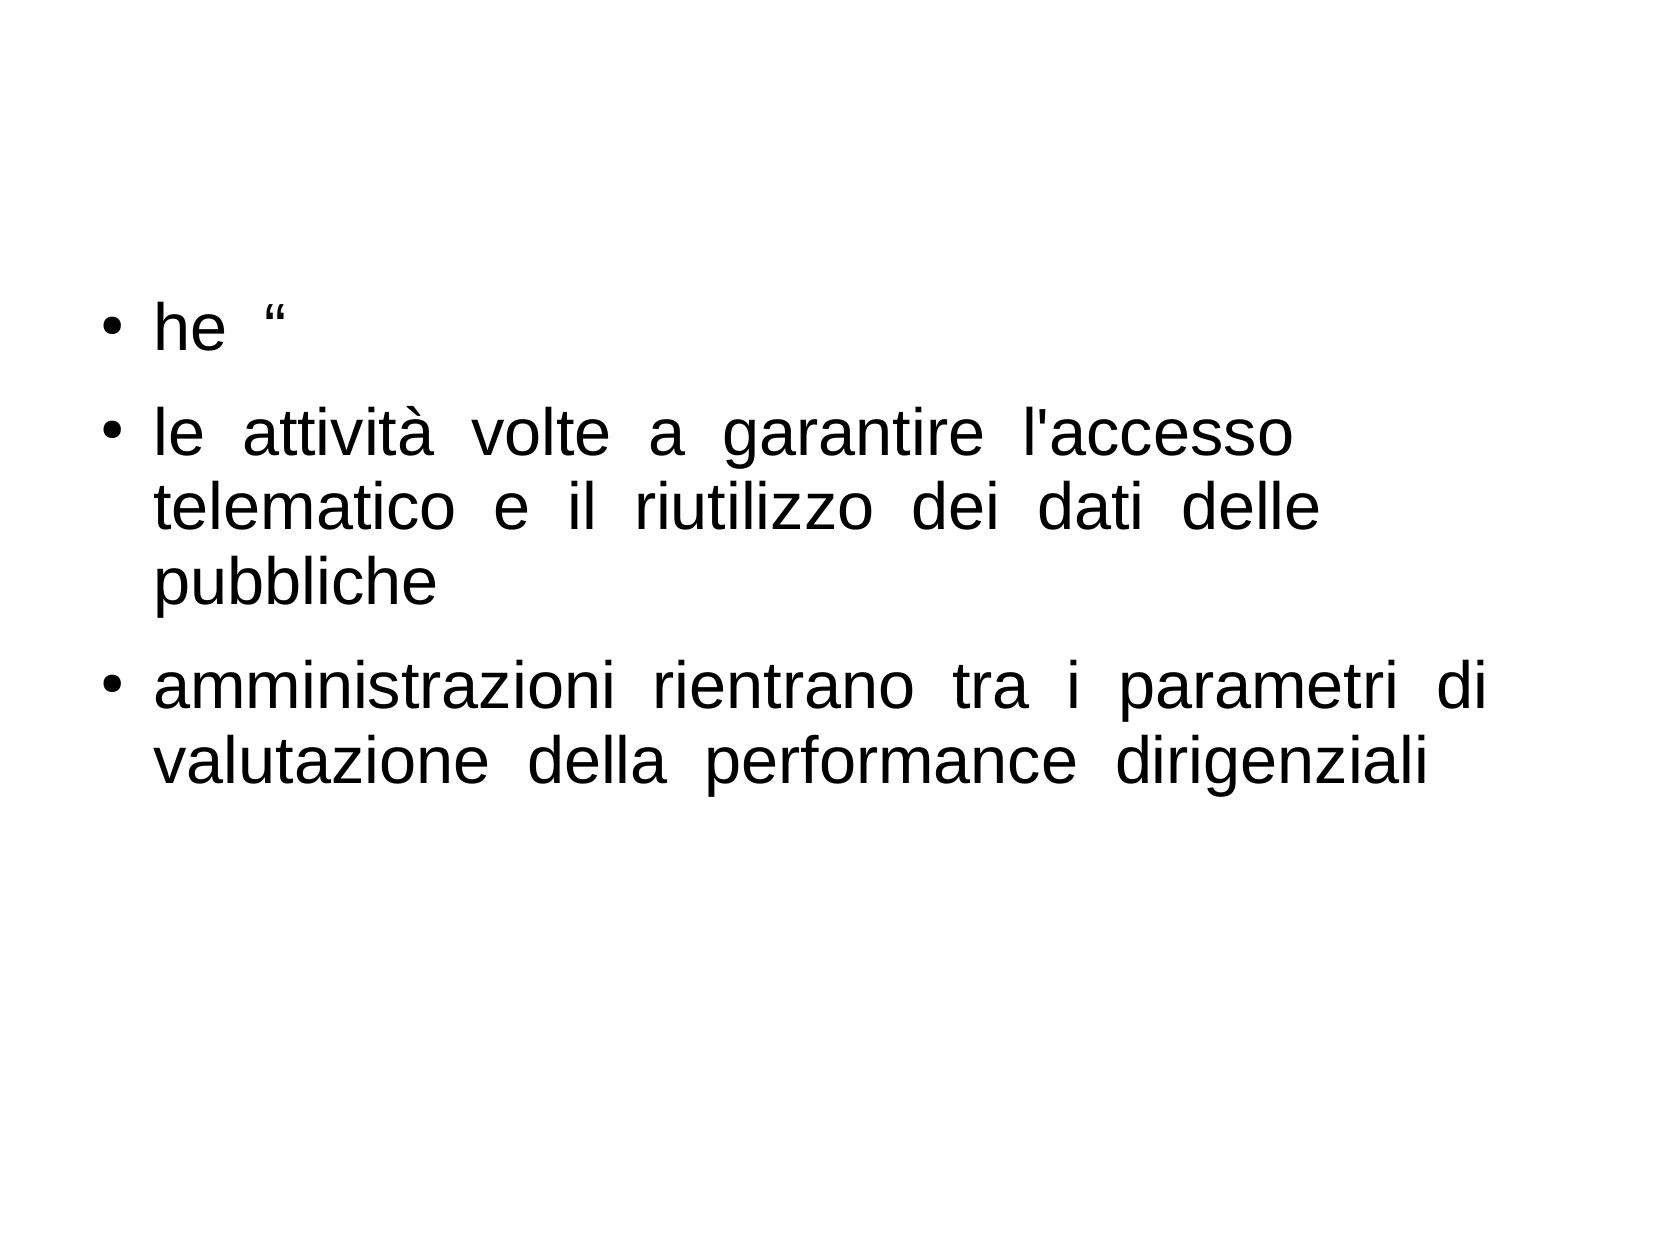

#
he “
le attività volte a garantire l'accesso telematico e il riutilizzo dei dati delle pubbliche
amministrazioni rientrano tra i parametri di valutazione della performance dirigenziali